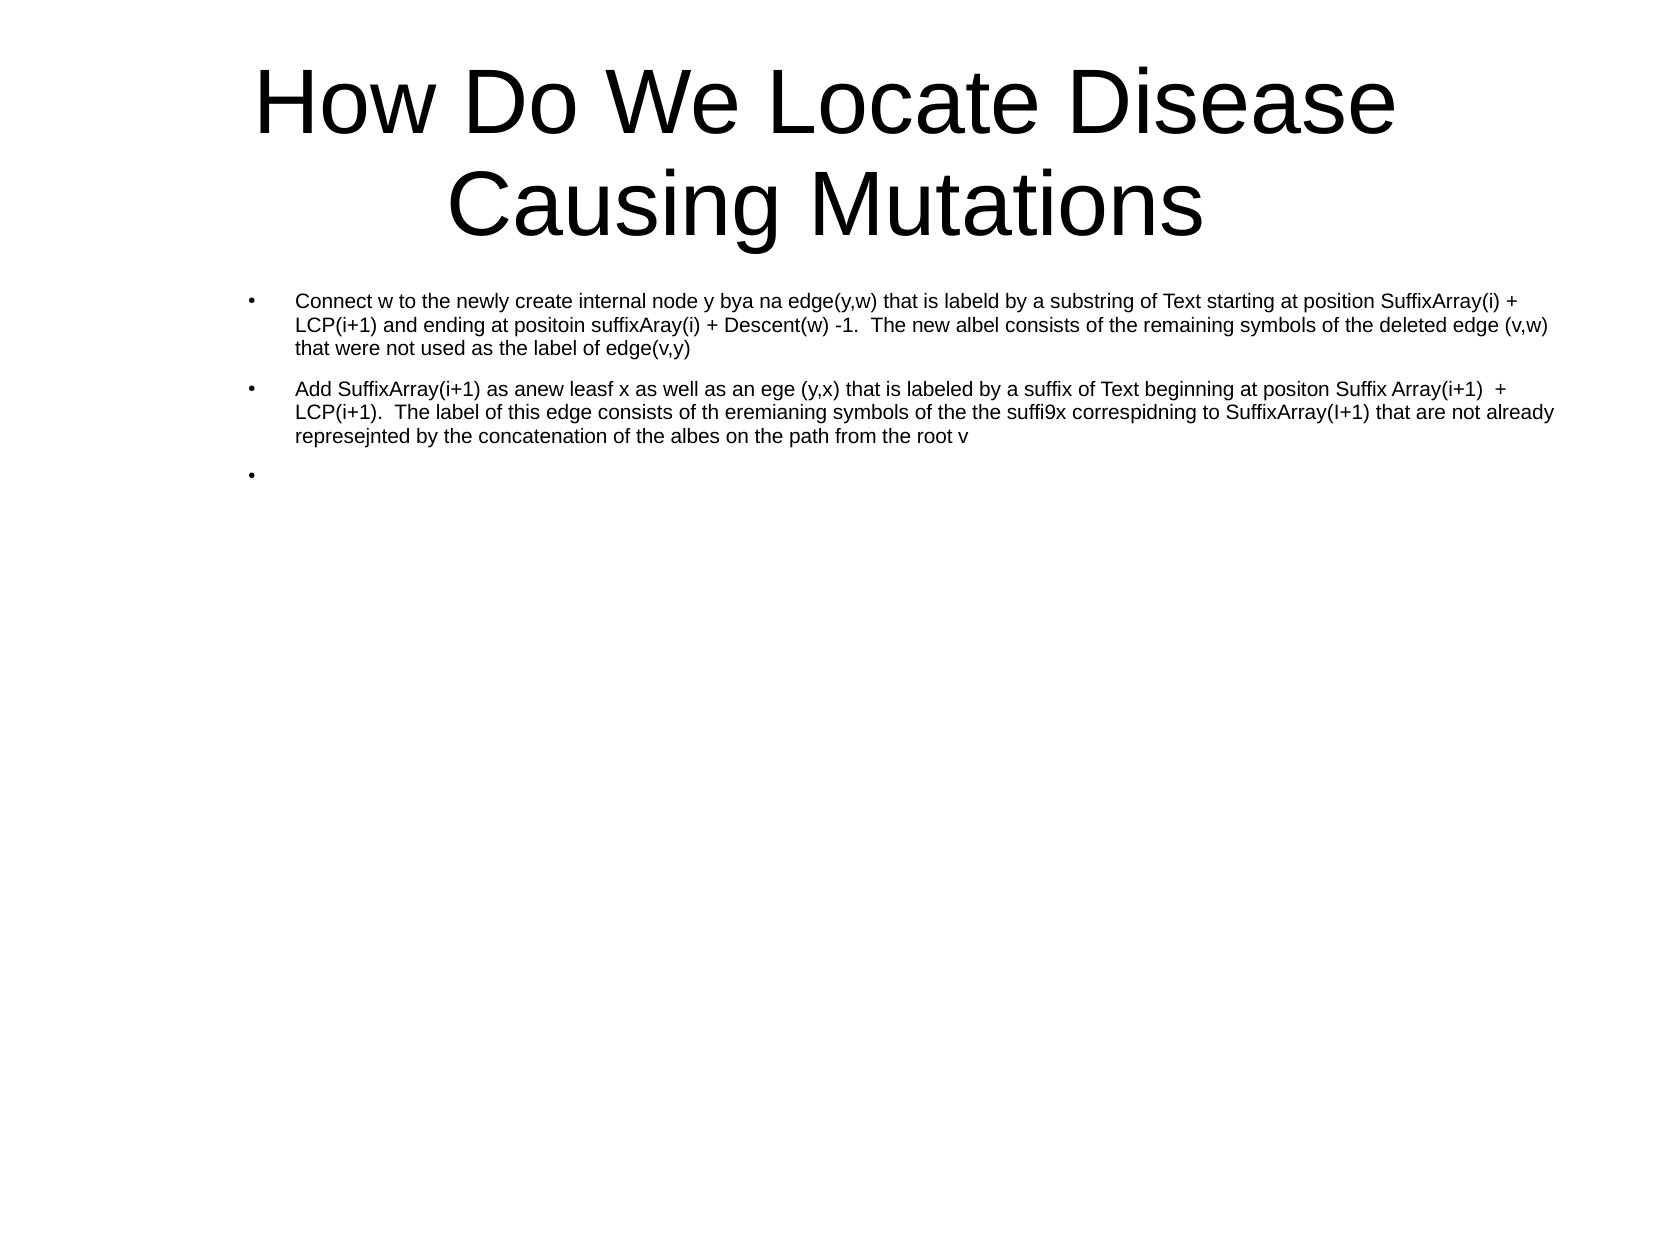

# How Do We Locate Disease Causing Mutations
Connect w to the newly create internal node y bya na edge(y,w) that is labeld by a substring of Text starting at position SuffixArray(i) + LCP(i+1) and ending at positoin suffixAray(i) + Descent(w) -1. The new albel consists of the remaining symbols of the deleted edge (v,w) that were not used as the label of edge(v,y)
Add SuffixArray(i+1) as anew leasf x as well as an ege (y,x) that is labeled by a suffix of Text beginning at positon Suffix Array(i+1) + LCP(i+1). The label of this edge consists of th eremianing symbols of the the suffi9x correspidning to SuffixArray(I+1) that are not already represejnted by the concatenation of the albes on the path from the root v